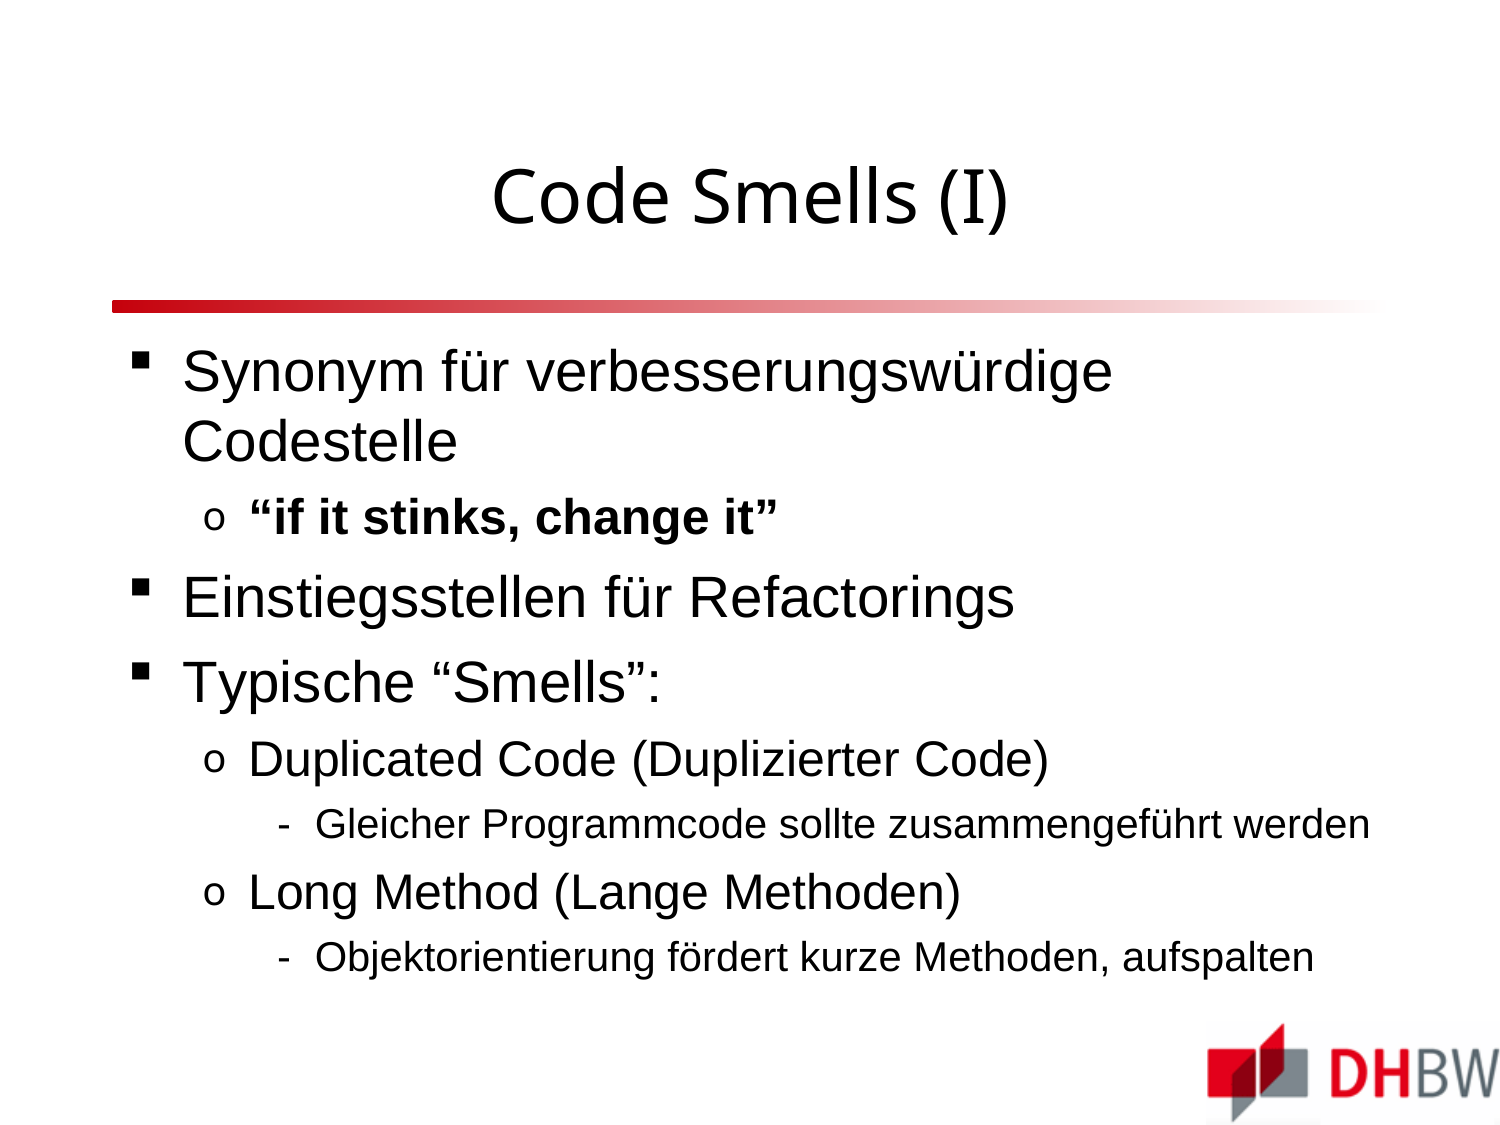

# Code Smells (I)
Synonym für verbesserungswürdige Codestelle
“if it stinks, change it”
Einstiegsstellen für Refactorings
Typische “Smells”:
Duplicated Code (Duplizierter Code)
Gleicher Programmcode sollte zusammengeführt werden
Long Method (Lange Methoden)
Objektorientierung fördert kurze Methoden, aufspalten